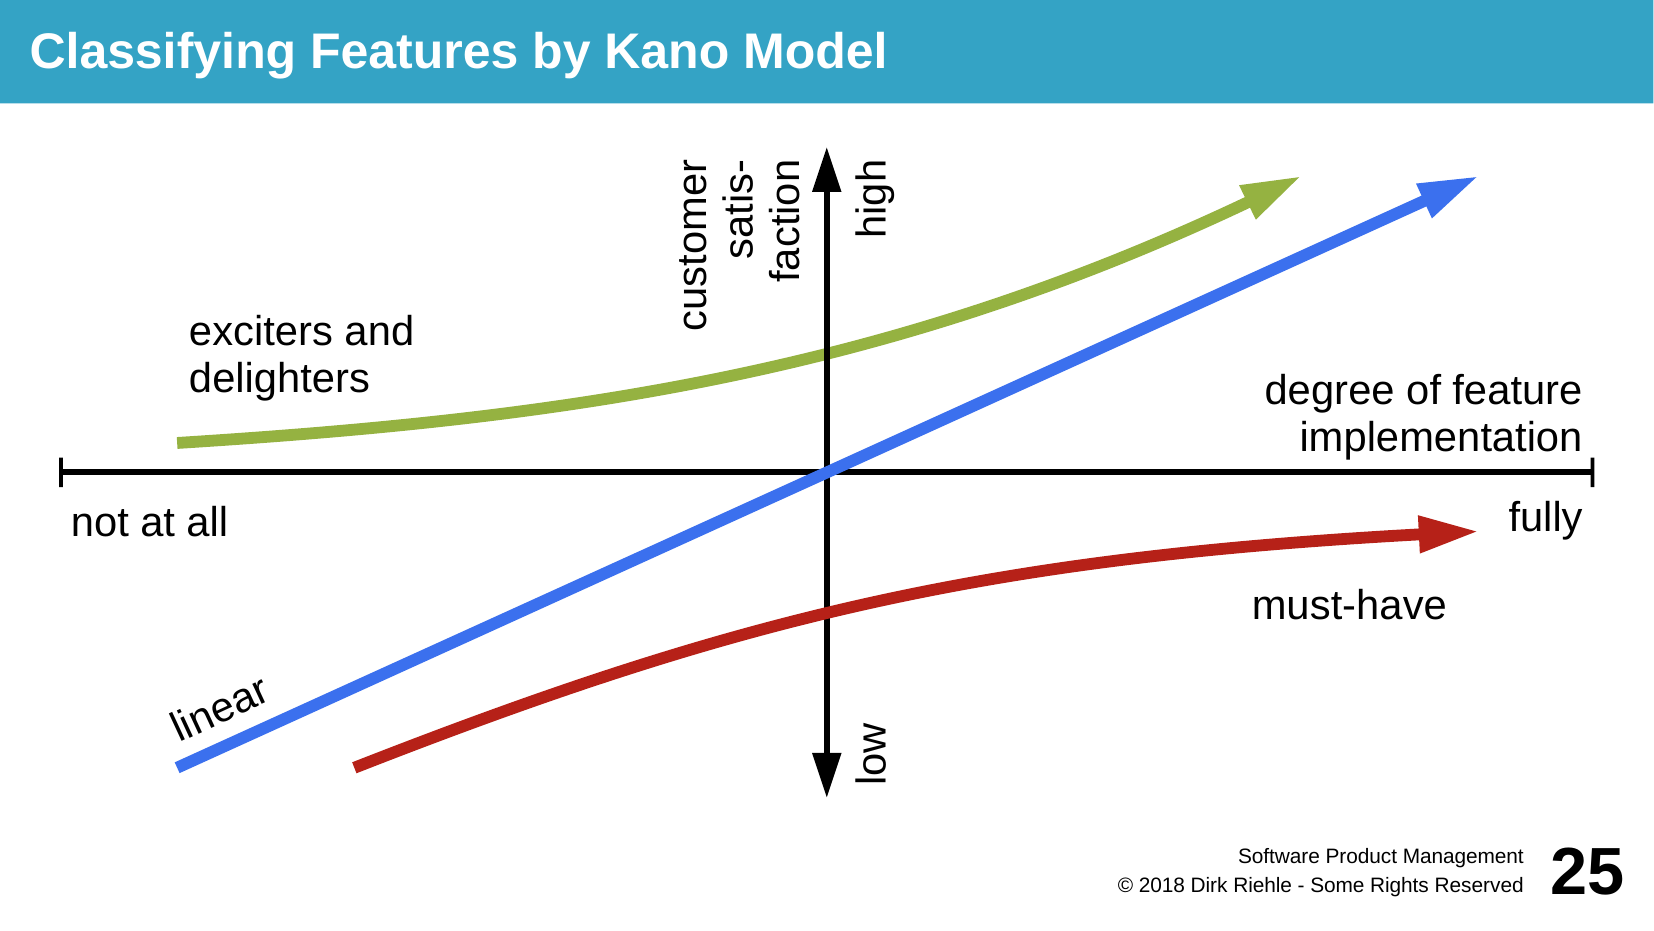

# Classifying Features by Kano Model
high
customer satis-faction
exciters and
delighters
degree of feature
implementation
fully
not at all
must-have
linear
low
Software Product Management
25
© 2018 Dirk Riehle - Some Rights Reserved